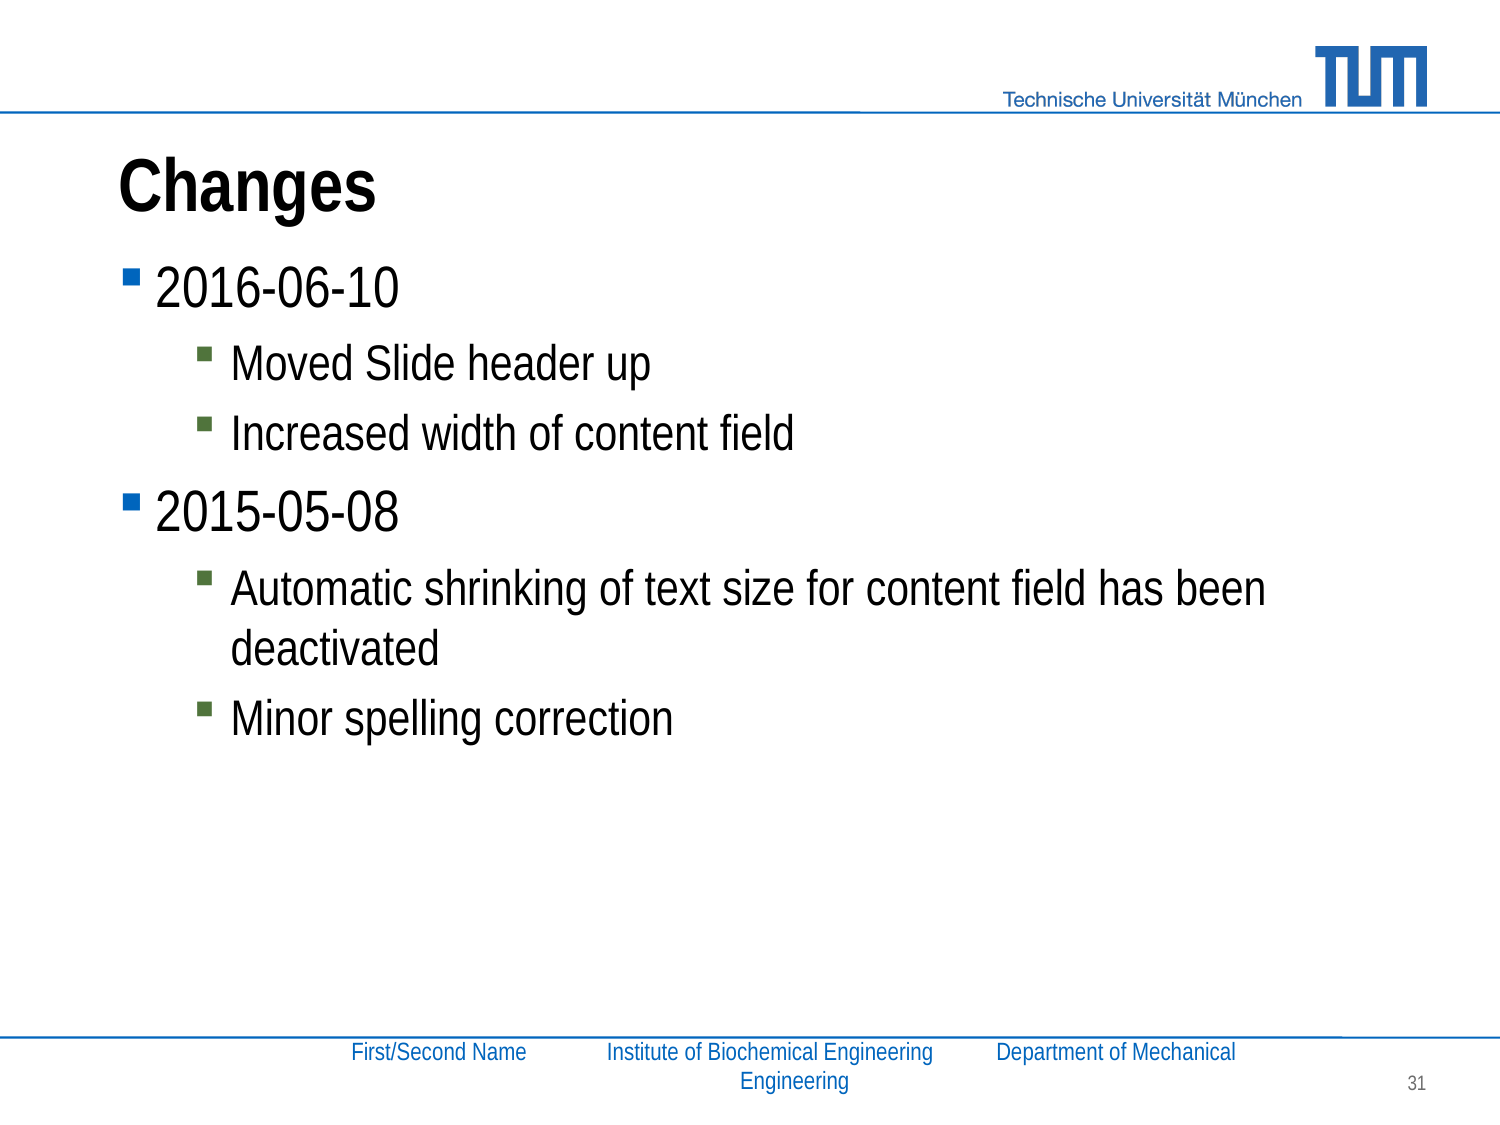

# Changes
2016-06-10
Moved Slide header up
Increased width of content field
2015-05-08
Automatic shrinking of text size for content field has been deactivated
Minor spelling correction
First/Second Name Institute of Biochemical Engineering Department of Mechanical Engineering